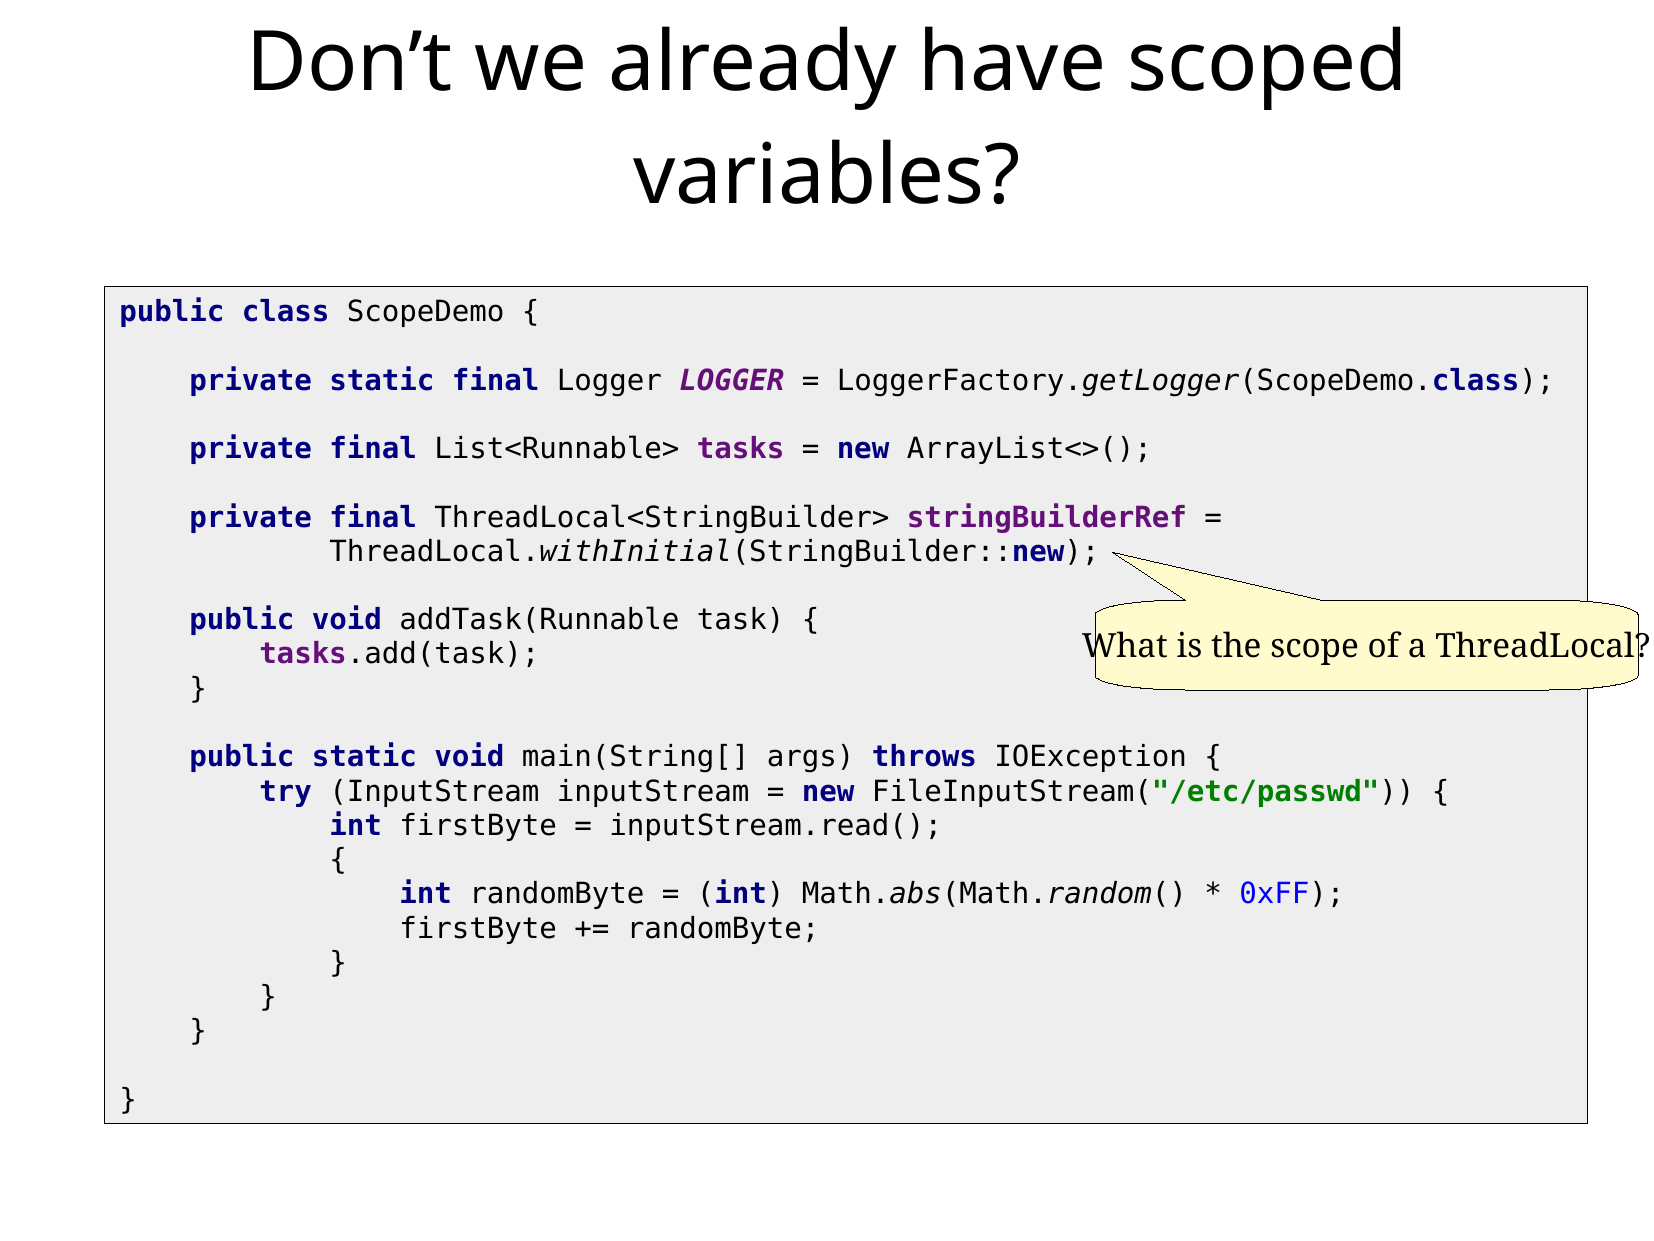

# Don’t we already have scoped variables?
public class ScopeDemo {
 private static final Logger LOGGER = LoggerFactory.getLogger(ScopeDemo.class);
 private final List<Runnable> tasks = new ArrayList<>();
 private final ThreadLocal<StringBuilder> stringBuilderRef =
 ThreadLocal.withInitial(StringBuilder::new);
 public void addTask(Runnable task) {
 tasks.add(task);
 }
 public static void main(String[] args) throws IOException {
 try (InputStream inputStream = new FileInputStream("/etc/passwd")) {
 int firstByte = inputStream.read();
 {
 int randomByte = (int) Math.abs(Math.random() * 0xFF);
 firstByte += randomByte;
 }
 }
 }
}
What is the scope of a ThreadLocal?